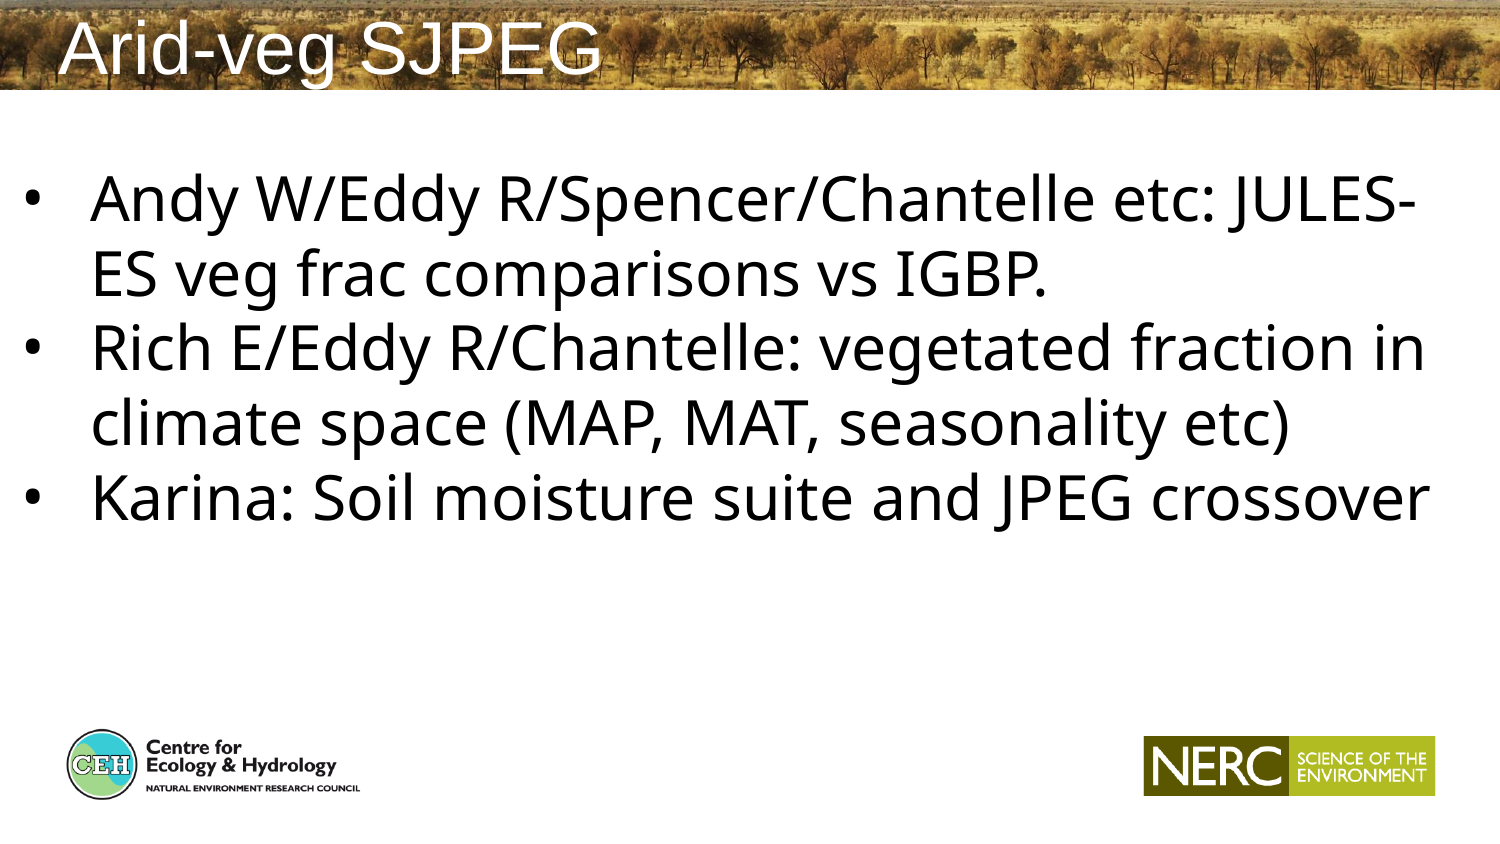

# Arid-veg SJPEG
Andy W/Eddy R/Spencer/Chantelle etc: JULES-ES veg frac comparisons vs IGBP.
Rich E/Eddy R/Chantelle: vegetated fraction in climate space (MAP, MAT, seasonality etc)
Karina: Soil moisture suite and JPEG crossover